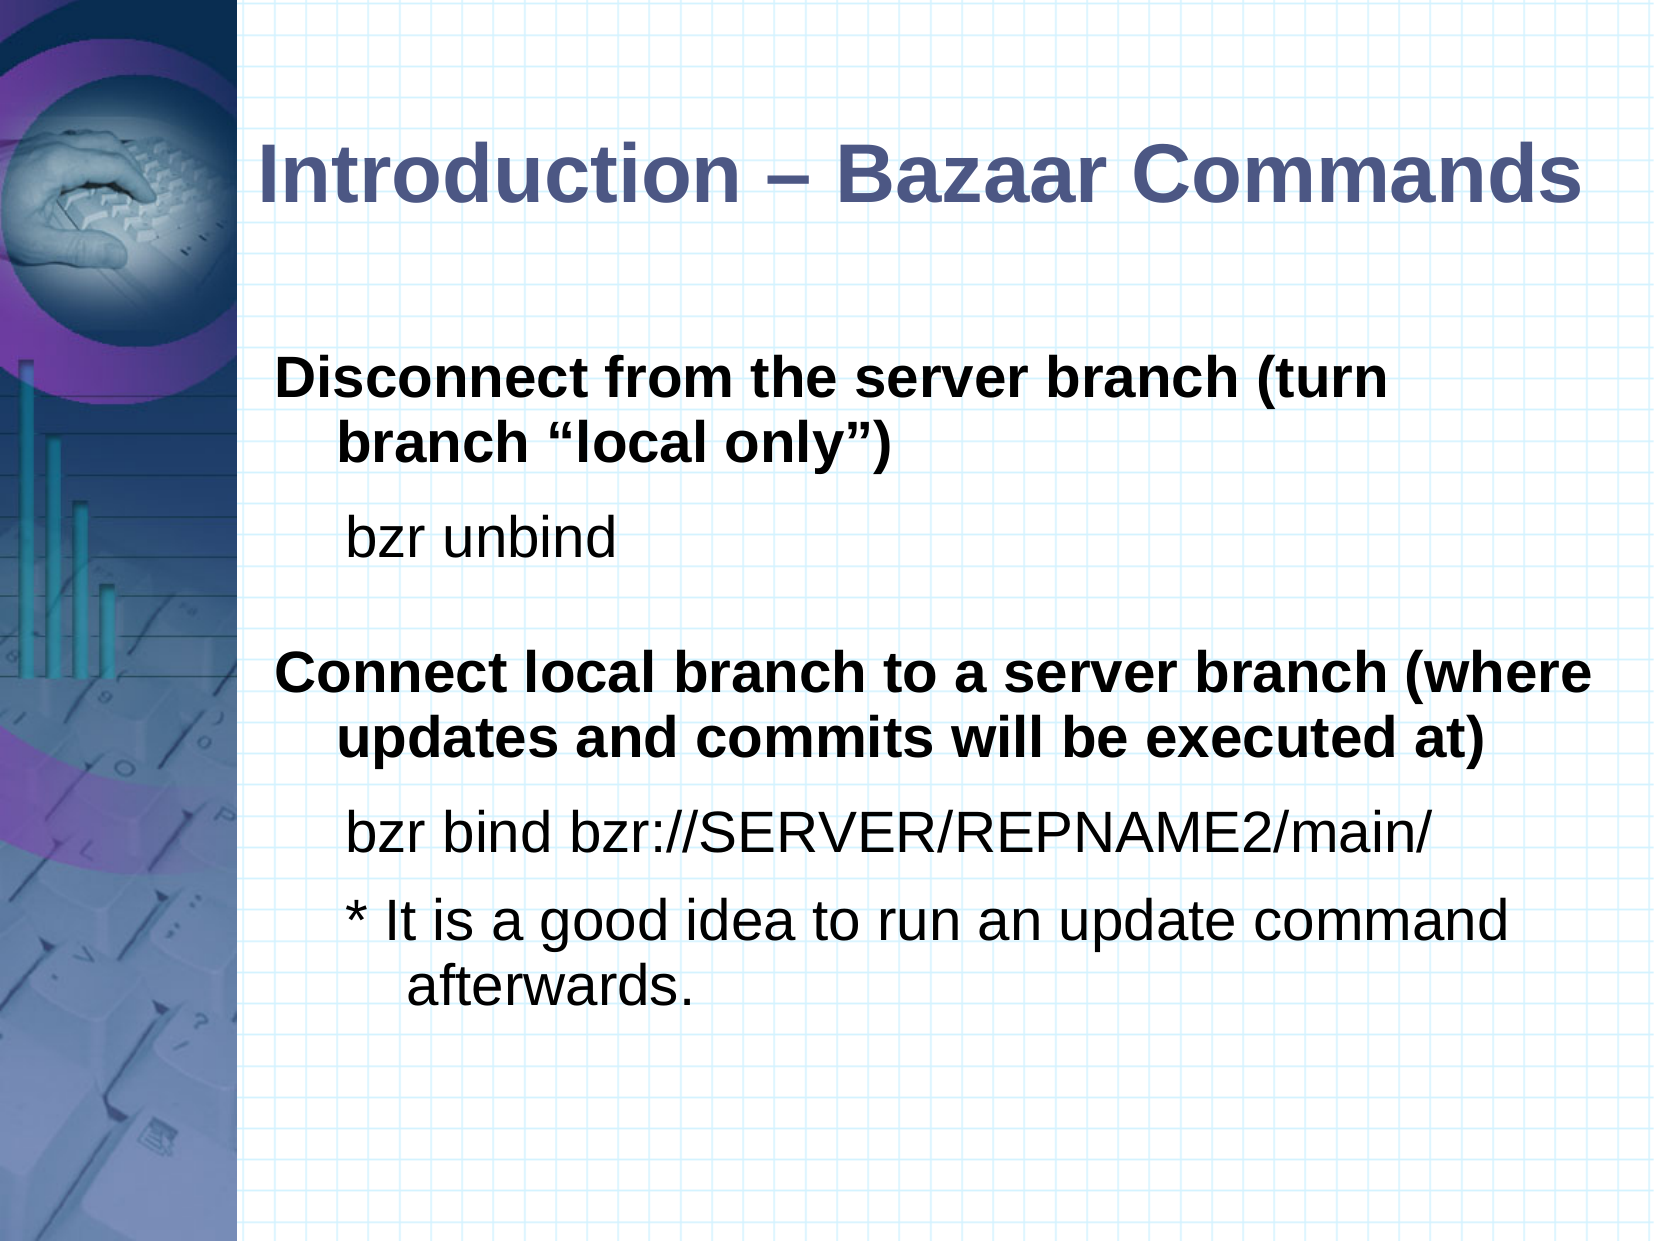

# Introduction – Bazaar Commands
Disconnect from the server branch (turn branch “local only”)
bzr unbind
Connect local branch to a server branch (where updates and commits will be executed at)
bzr bind bzr://SERVER/REPNAME2/main/
* It is a good idea to run an update command afterwards.